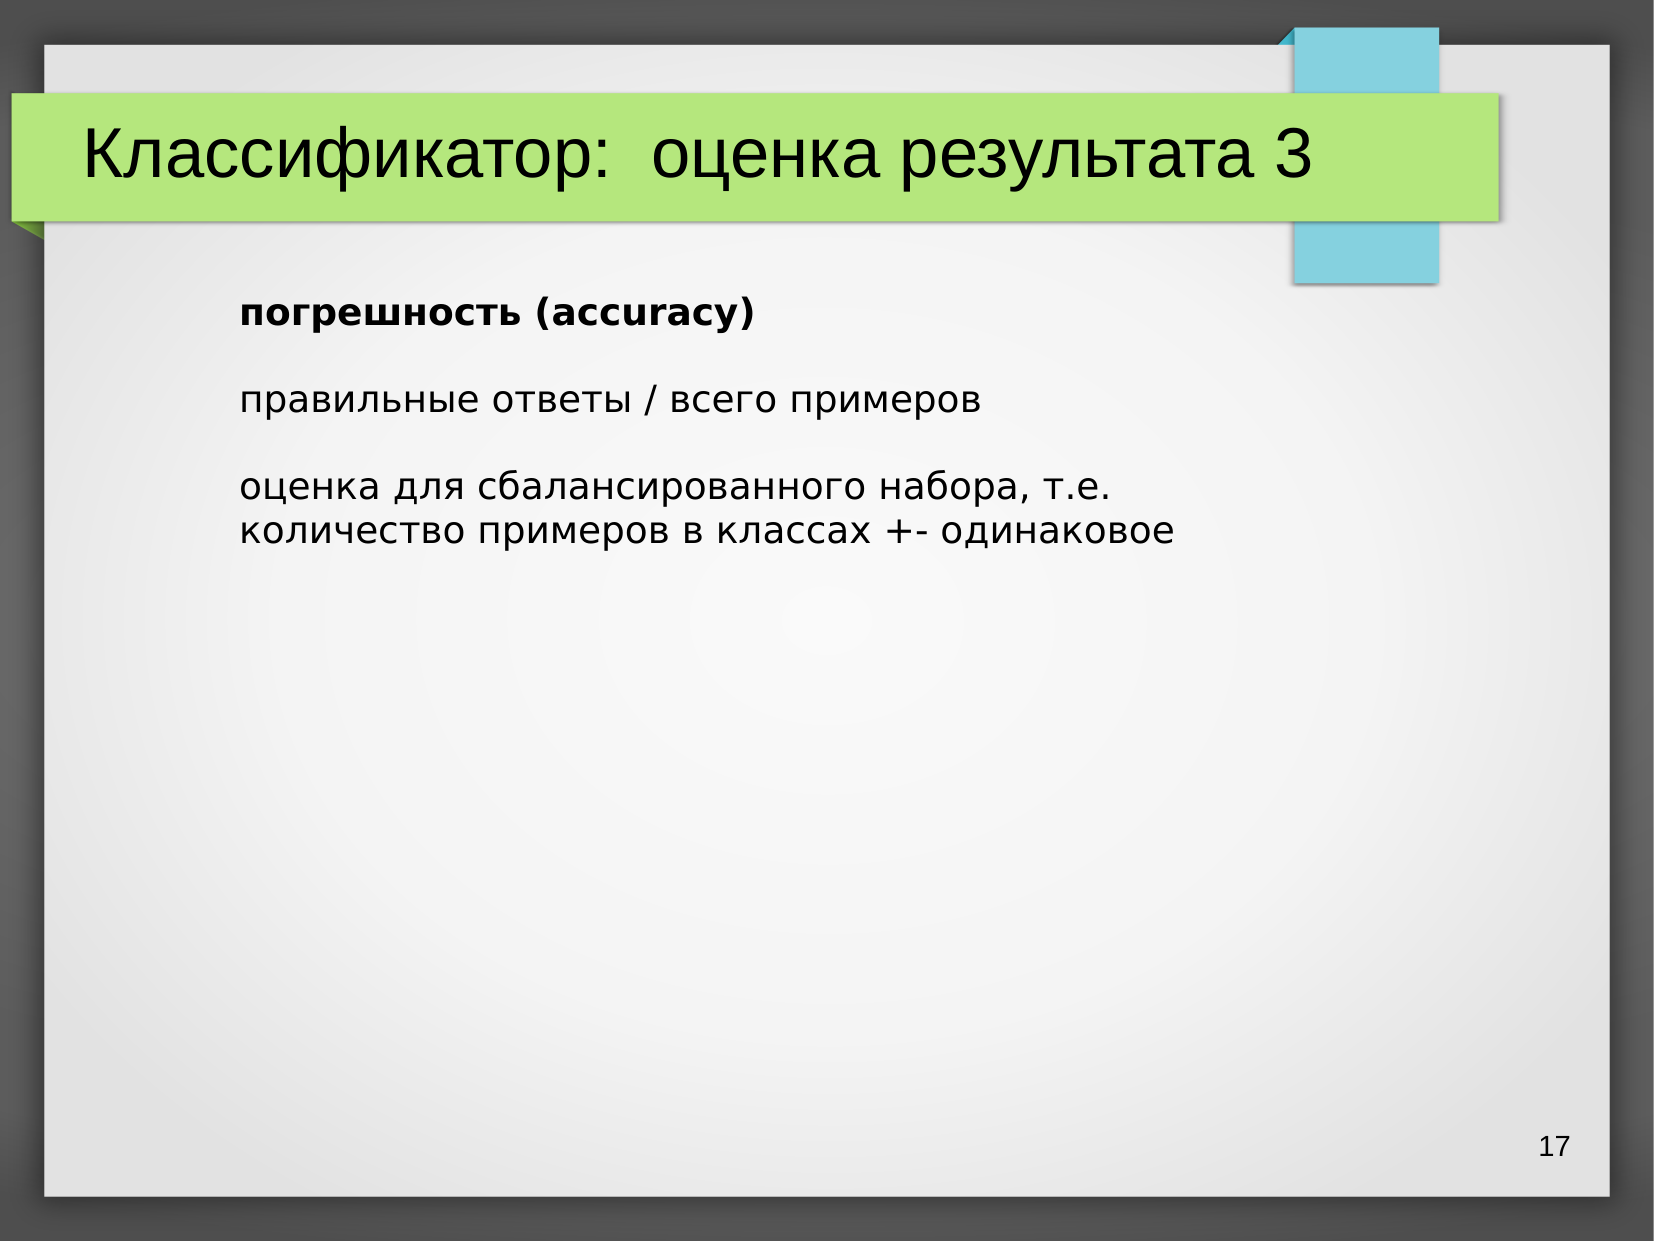

# Классификатор: оценка результата 3
погрешность (accuracy)
правильные ответы / всего примеров
оценка для сбалансированного набора, т.е.
количество примеров в классах +- одинаковое
17